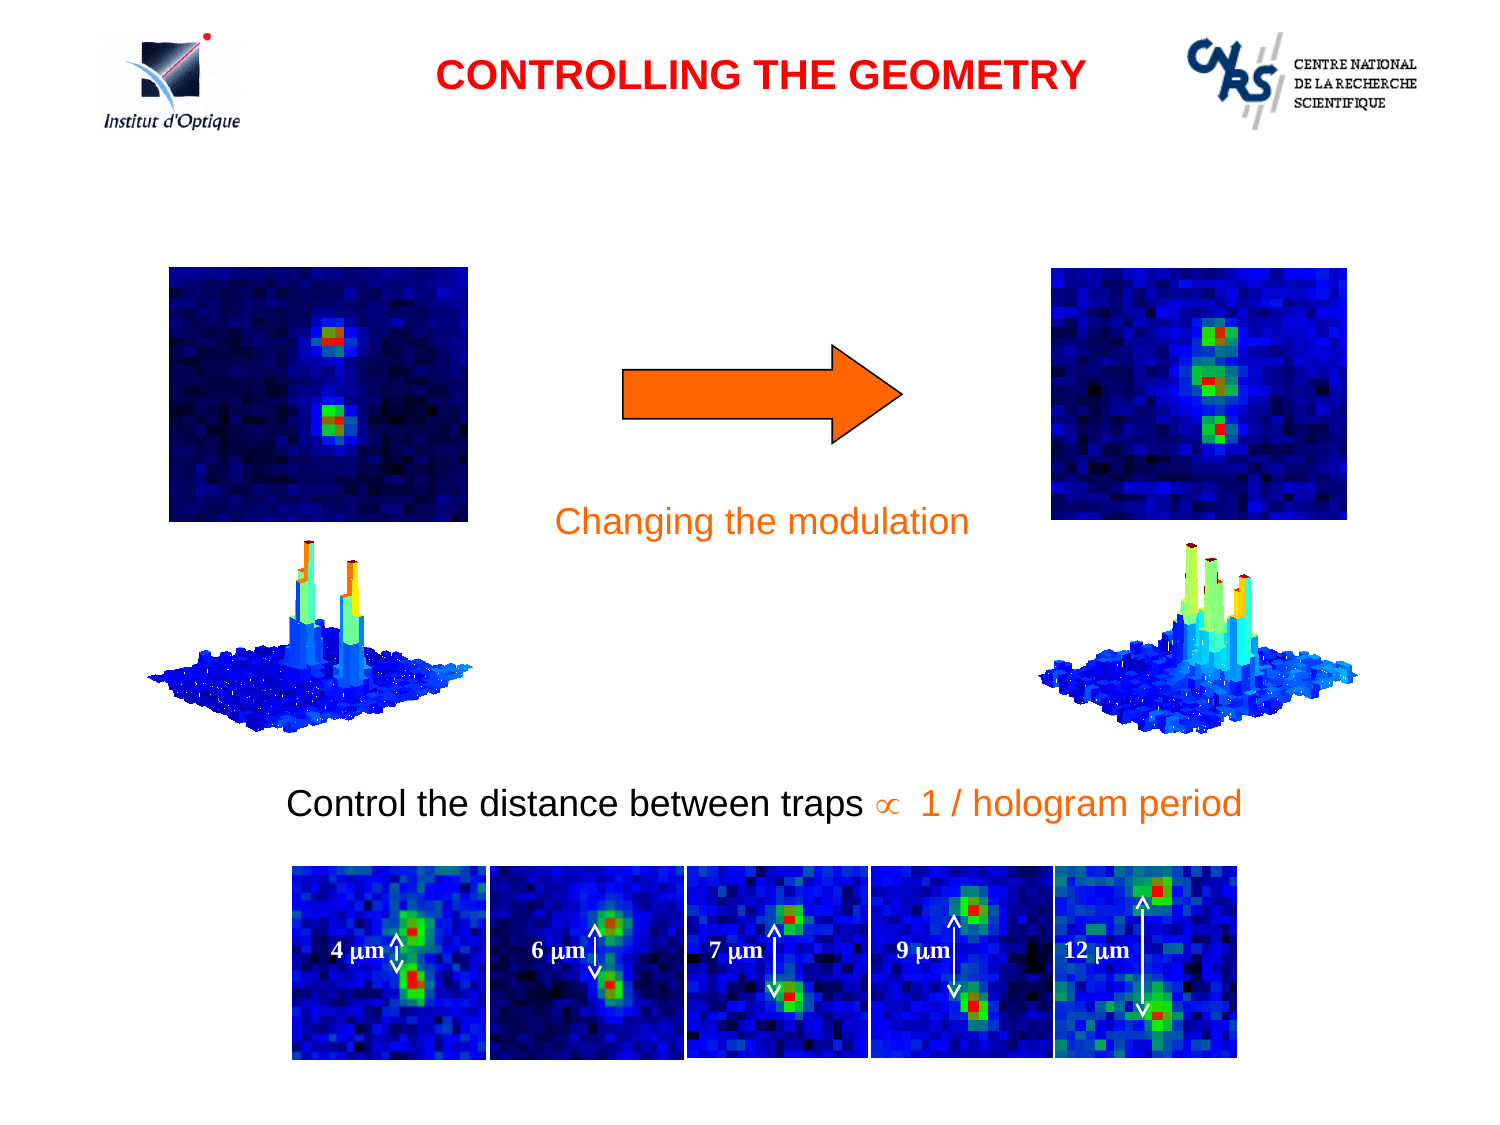

CONTROLLING THE GEOMETRY
Changing the modulation
Control the distance between traps 1 / hologram period
4 m
6 m
7 m
9 m
12 m